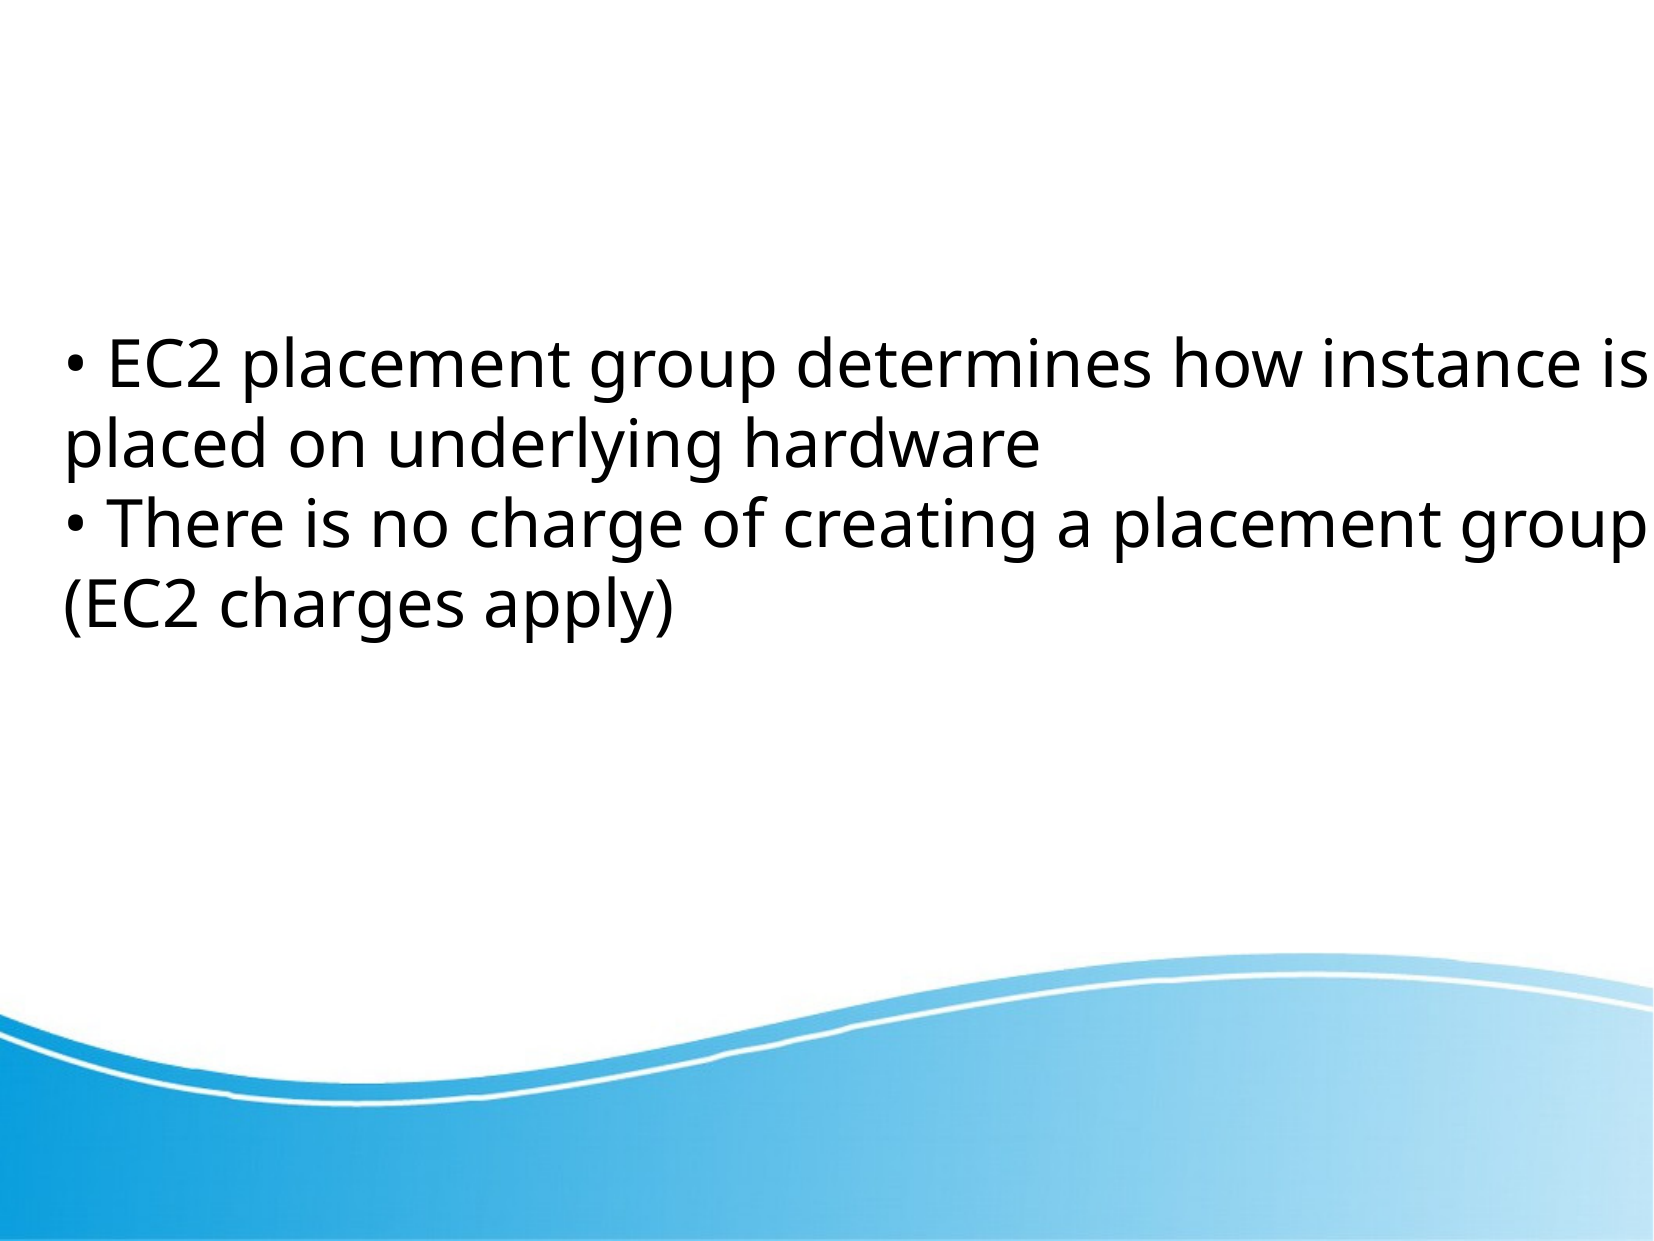

• EC2 placement group determines how instance is placed on underlying hardware
• There is no charge of creating a placement group (EC2 charges apply)